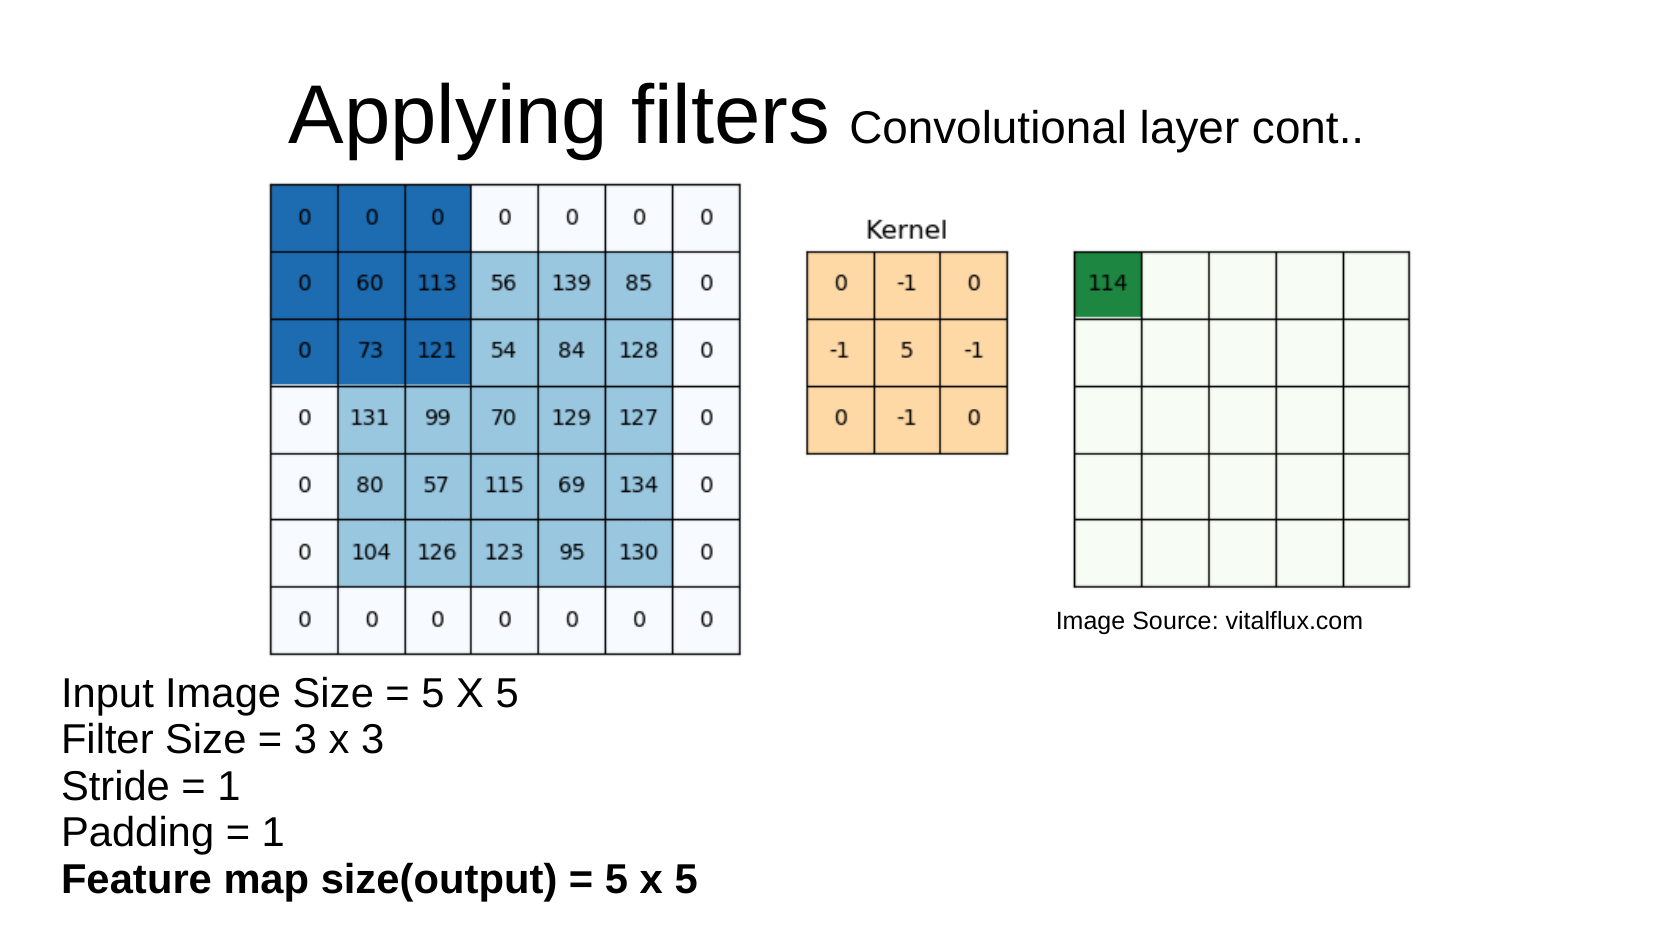

# Applying filters Convolutional layer cont..
Image Source: vitalflux.com
Input Image Size = 5 X 5
Filter Size = 3 x 3
Stride = 1
Padding = 1
Feature map size(output) = 5 x 5